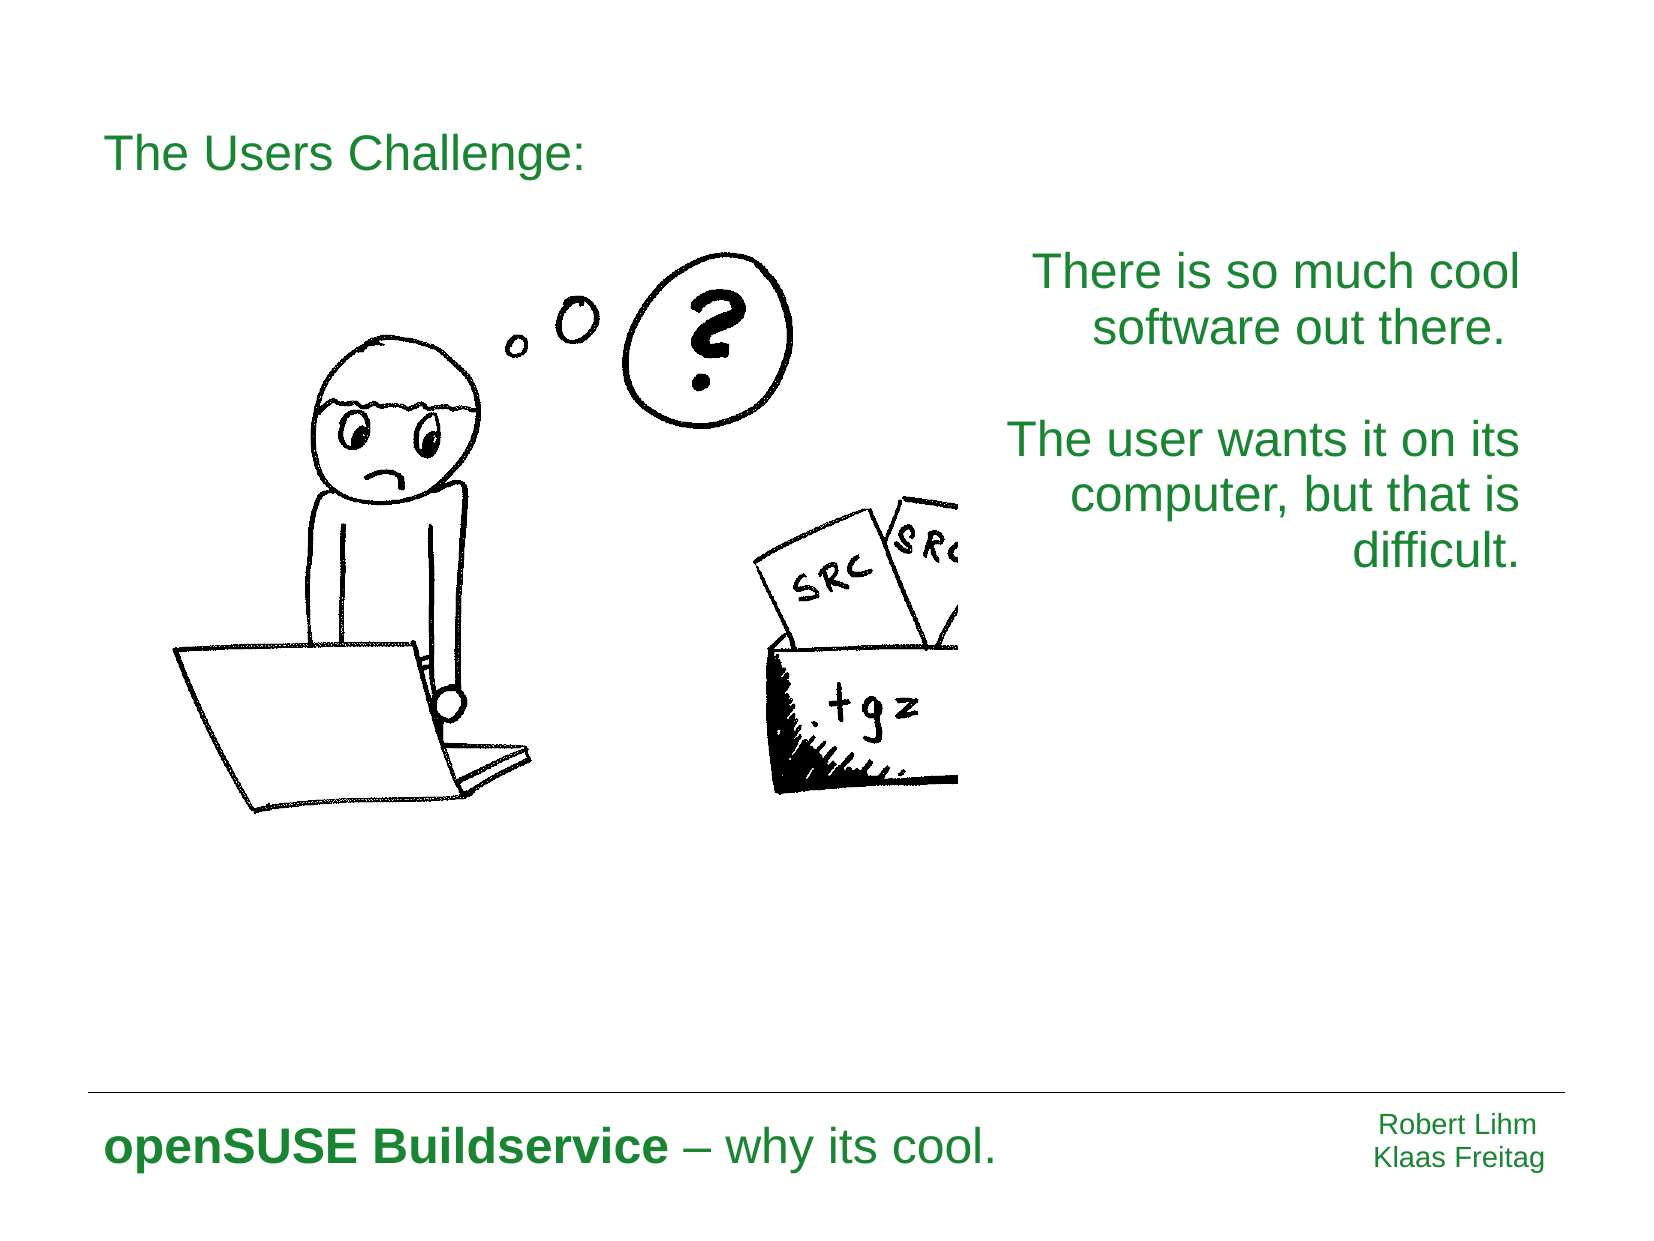

The Users Challenge:
There is so much cool software out there.
The user wants it on its computer, but that is difficult.
Robert Lihm
Klaas Freitag
openSUSE Buildservice – why its cool.